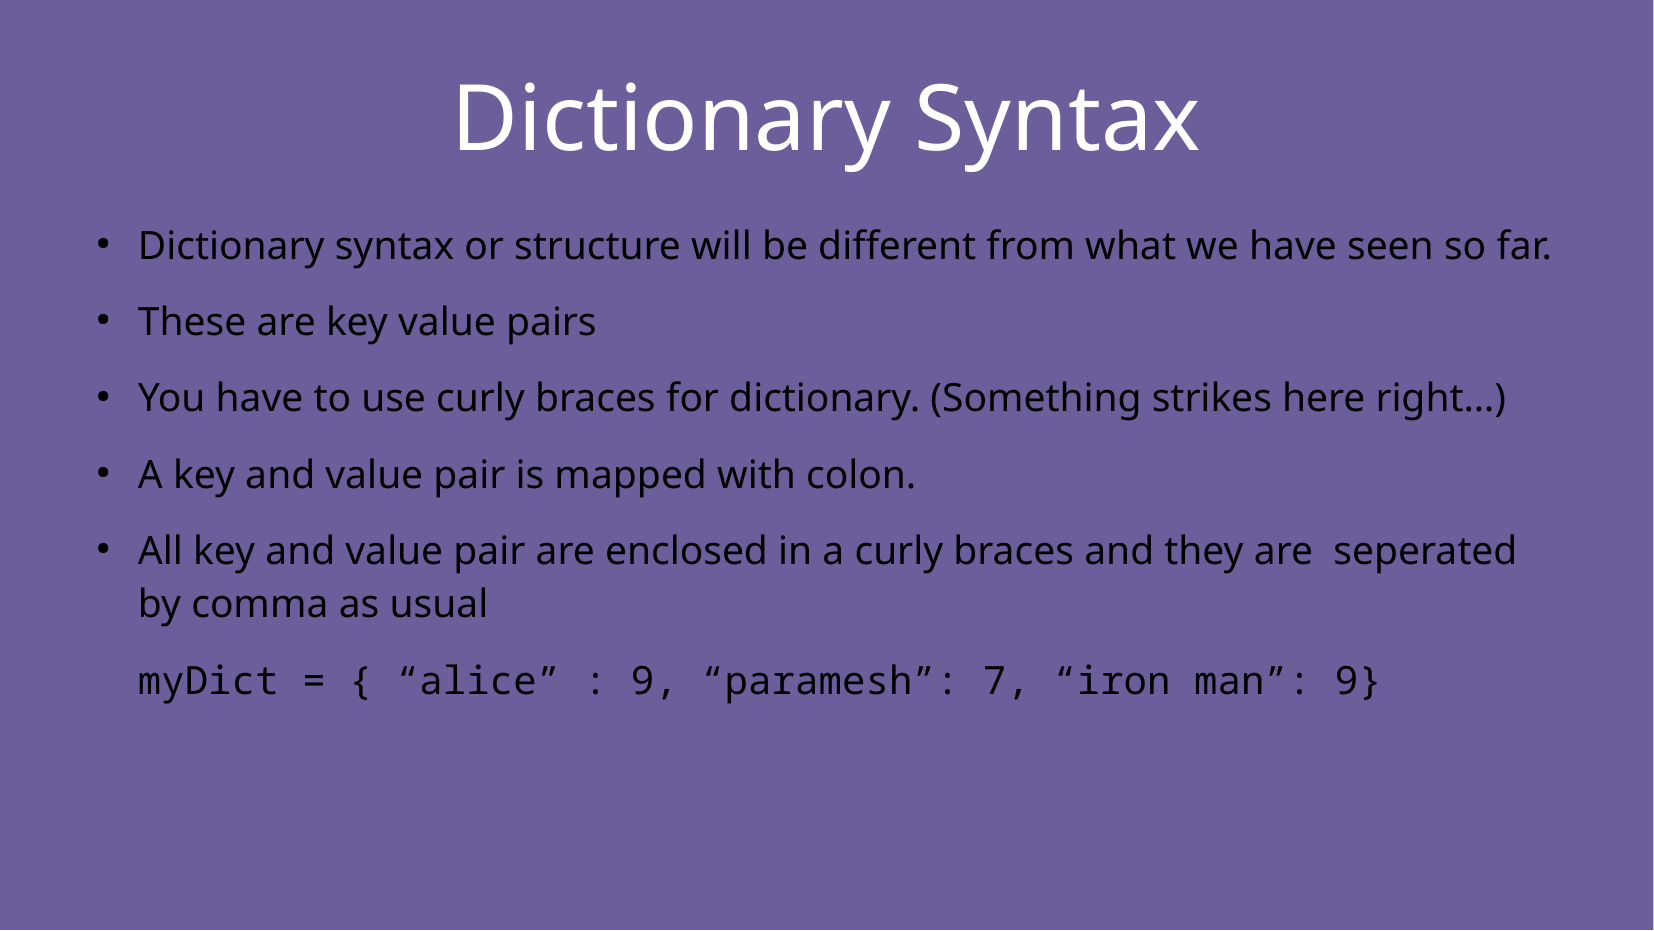

# Dictionary Syntax
Dictionary syntax or structure will be different from what we have seen so far.
These are key value pairs
You have to use curly braces for dictionary. (Something strikes here right…)
A key and value pair is mapped with colon.
All key and value pair are enclosed in a curly braces and they are seperated by comma as usual
myDict = { “alice” : 9, “paramesh”: 7, “iron man”: 9}